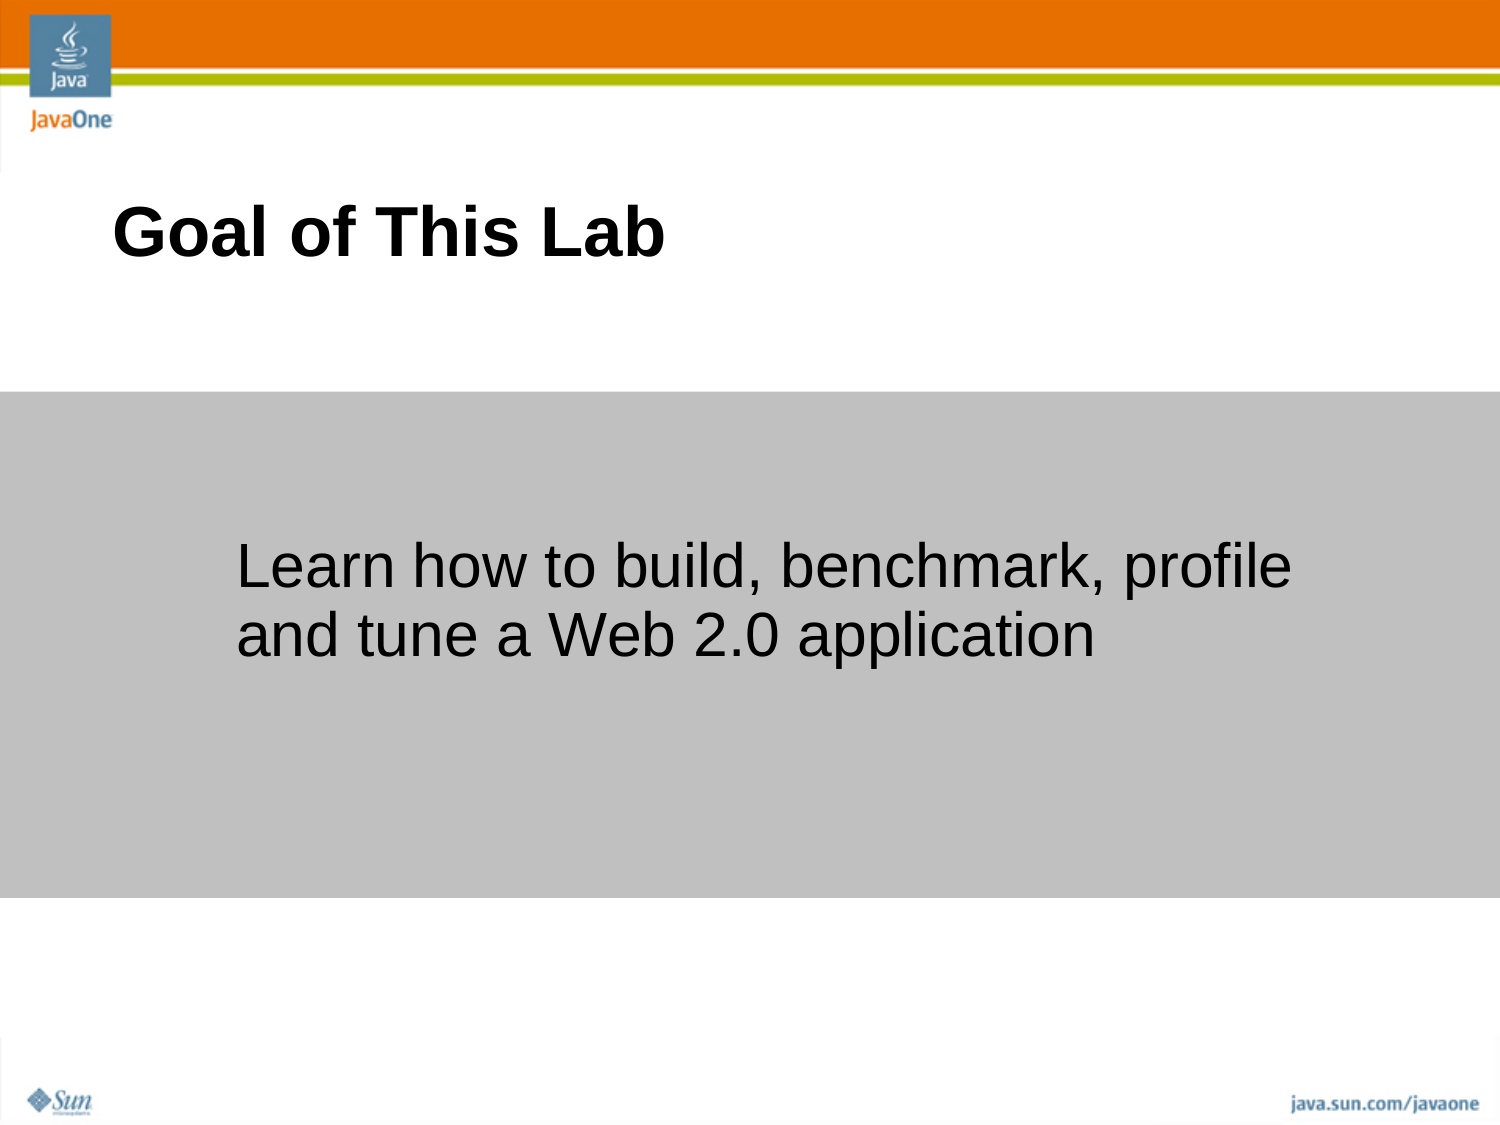

# Goal of This Lab
Learn how to build, benchmark, profile and tune a Web 2.0 application